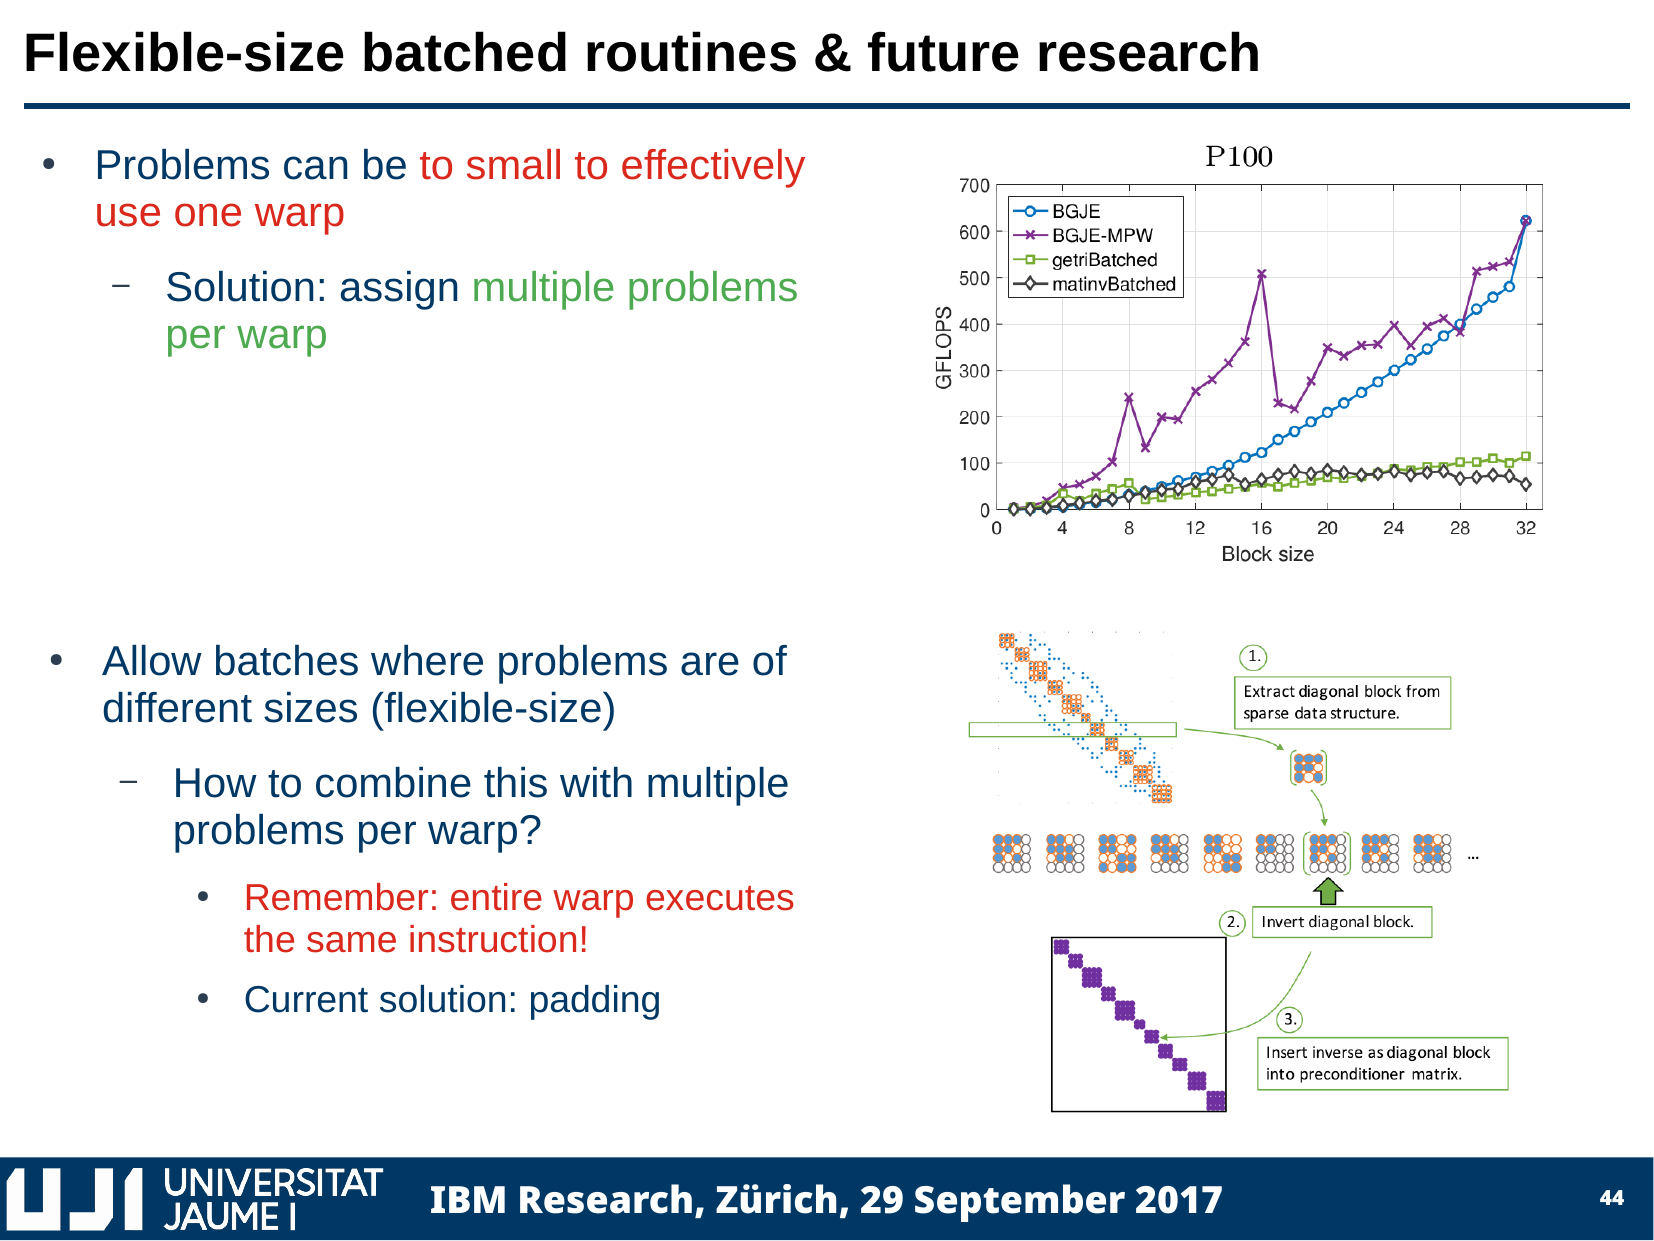

# Flexible-size batched routines & future research
Problems can be to small to effectively use one warp
Solution: assign multiple problems per warp
Allow batches where problems are of different sizes (flexible-size)
How to combine this with multiple problems per warp?
Remember: entire warp executes the same instruction!
Current solution: padding
IBM Research, Zürich, 29 September 2017
44